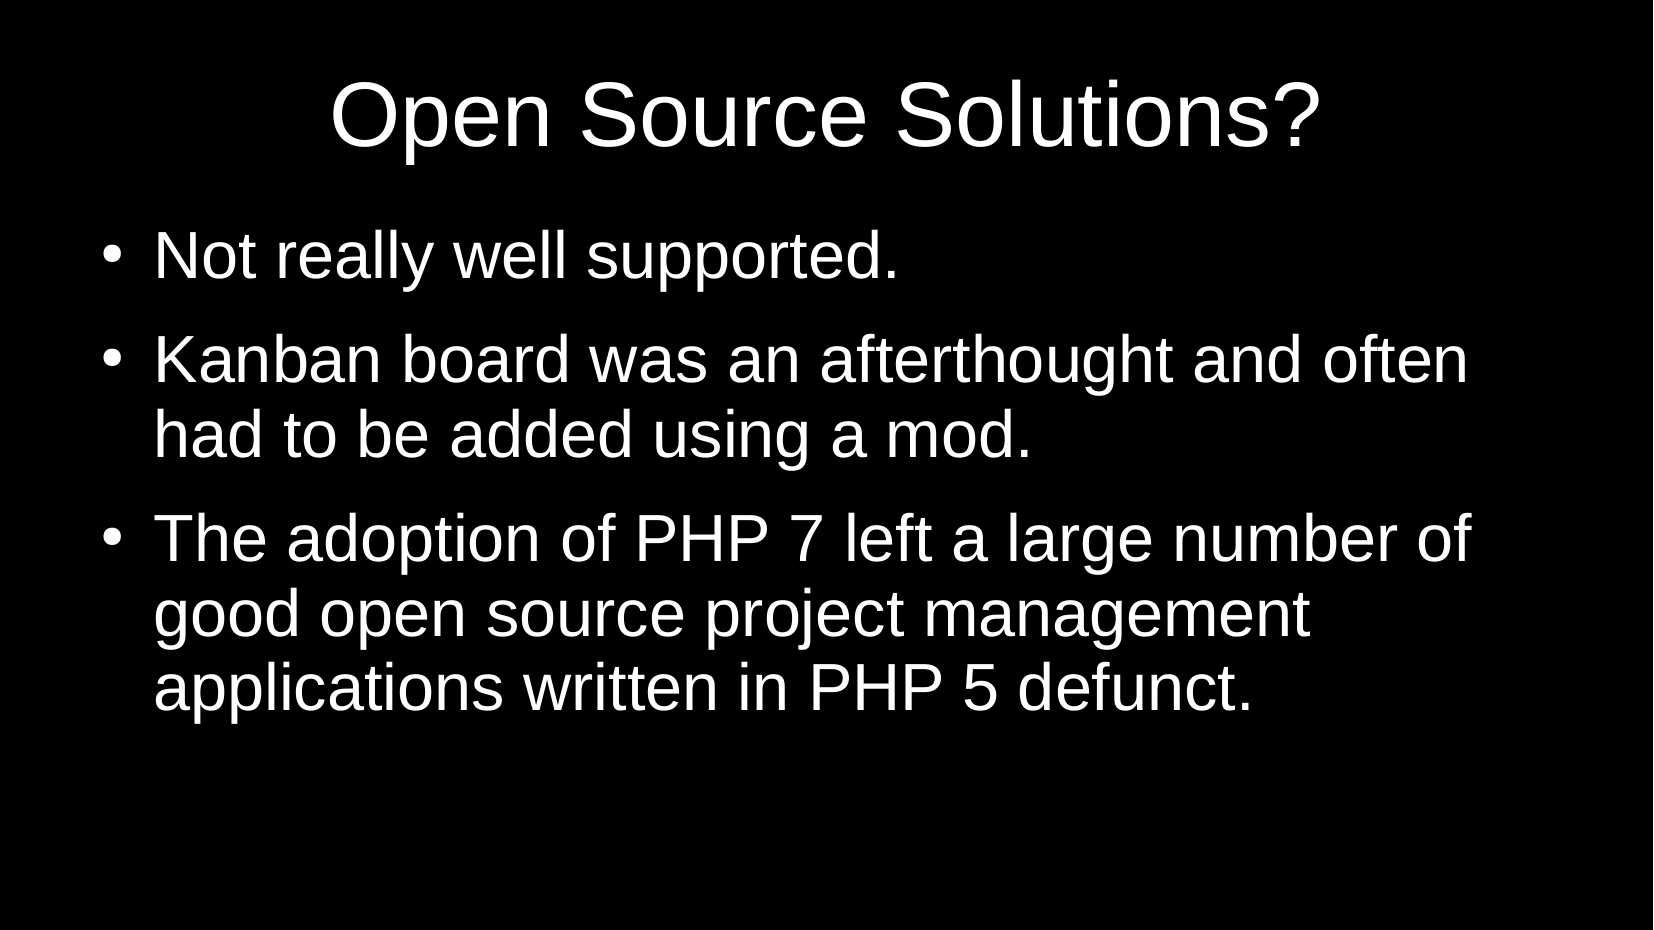

# Open Source Solutions?
Not really well supported.
Kanban board was an afterthought and often had to be added using a mod.
The adoption of PHP 7 left a large number of good open source project management applications written in PHP 5 defunct.